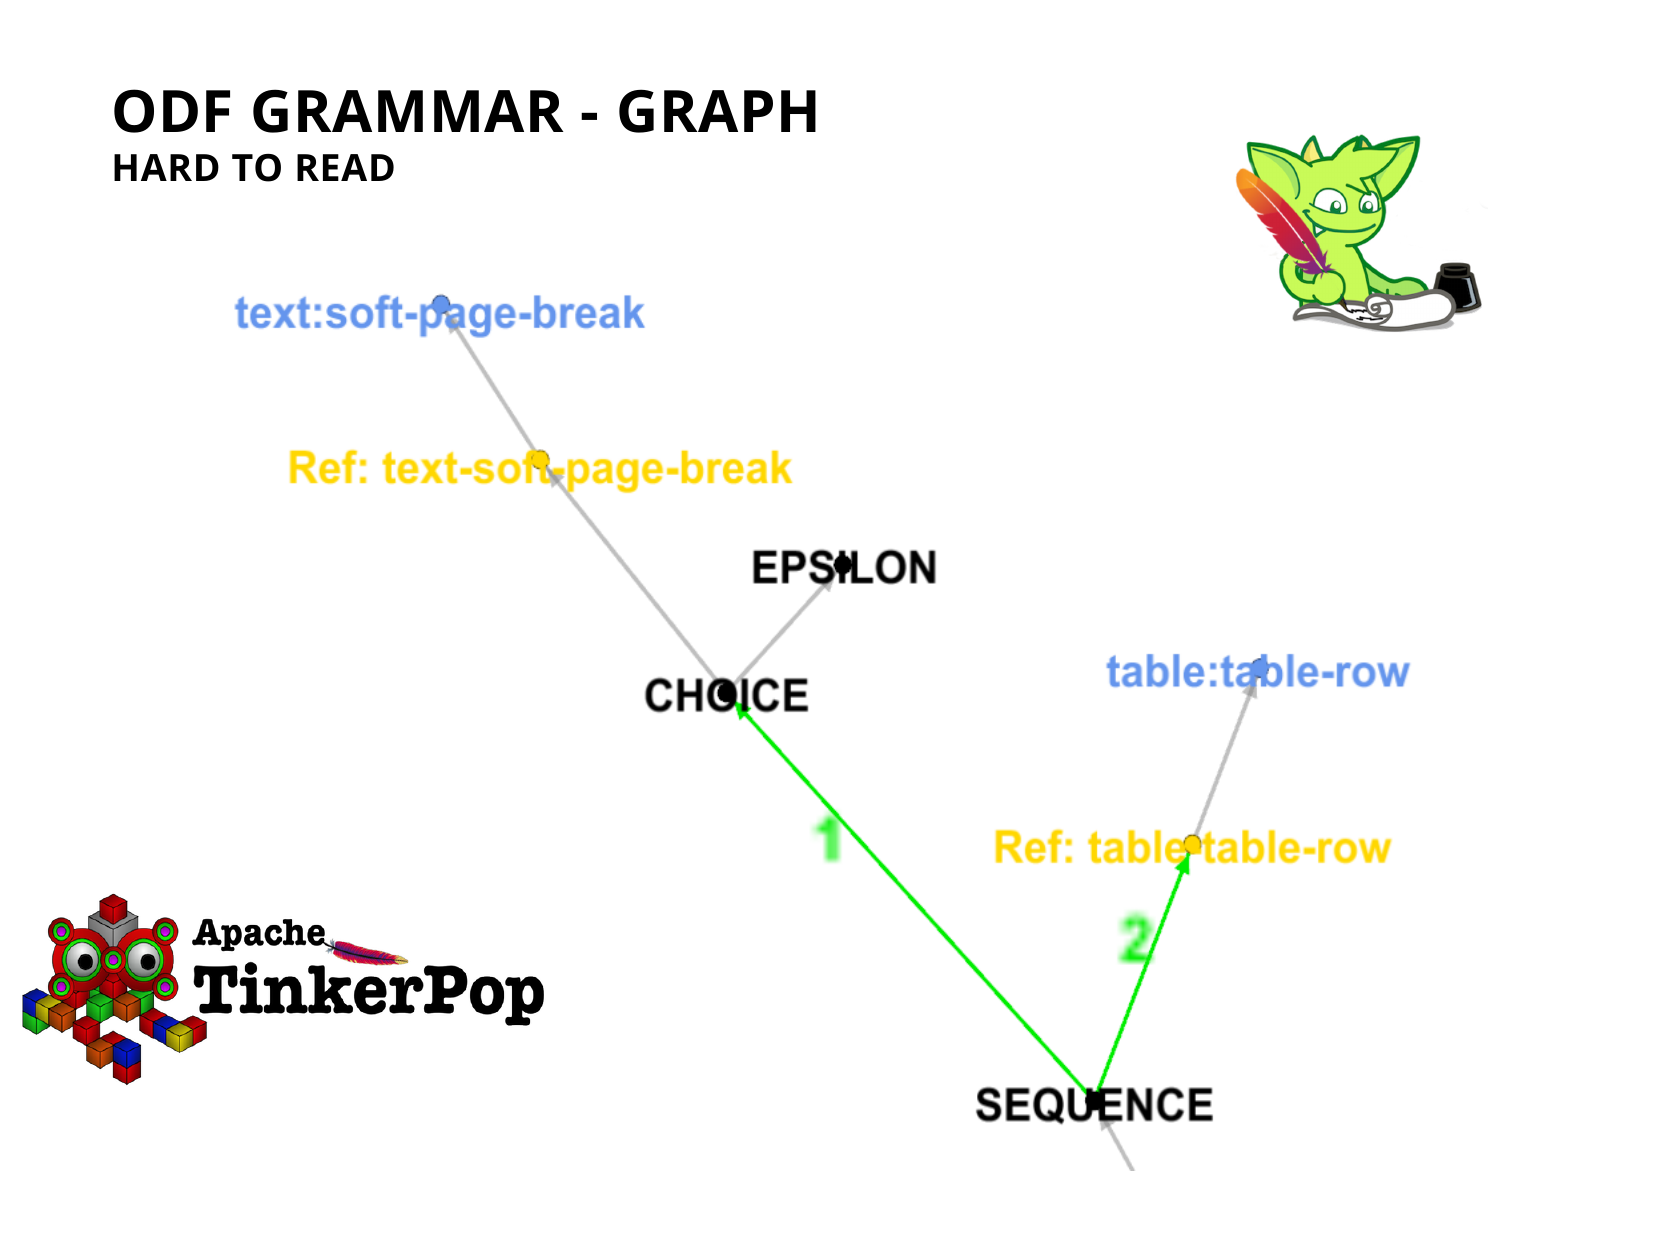

# ODF Grammar - Graph hard to read